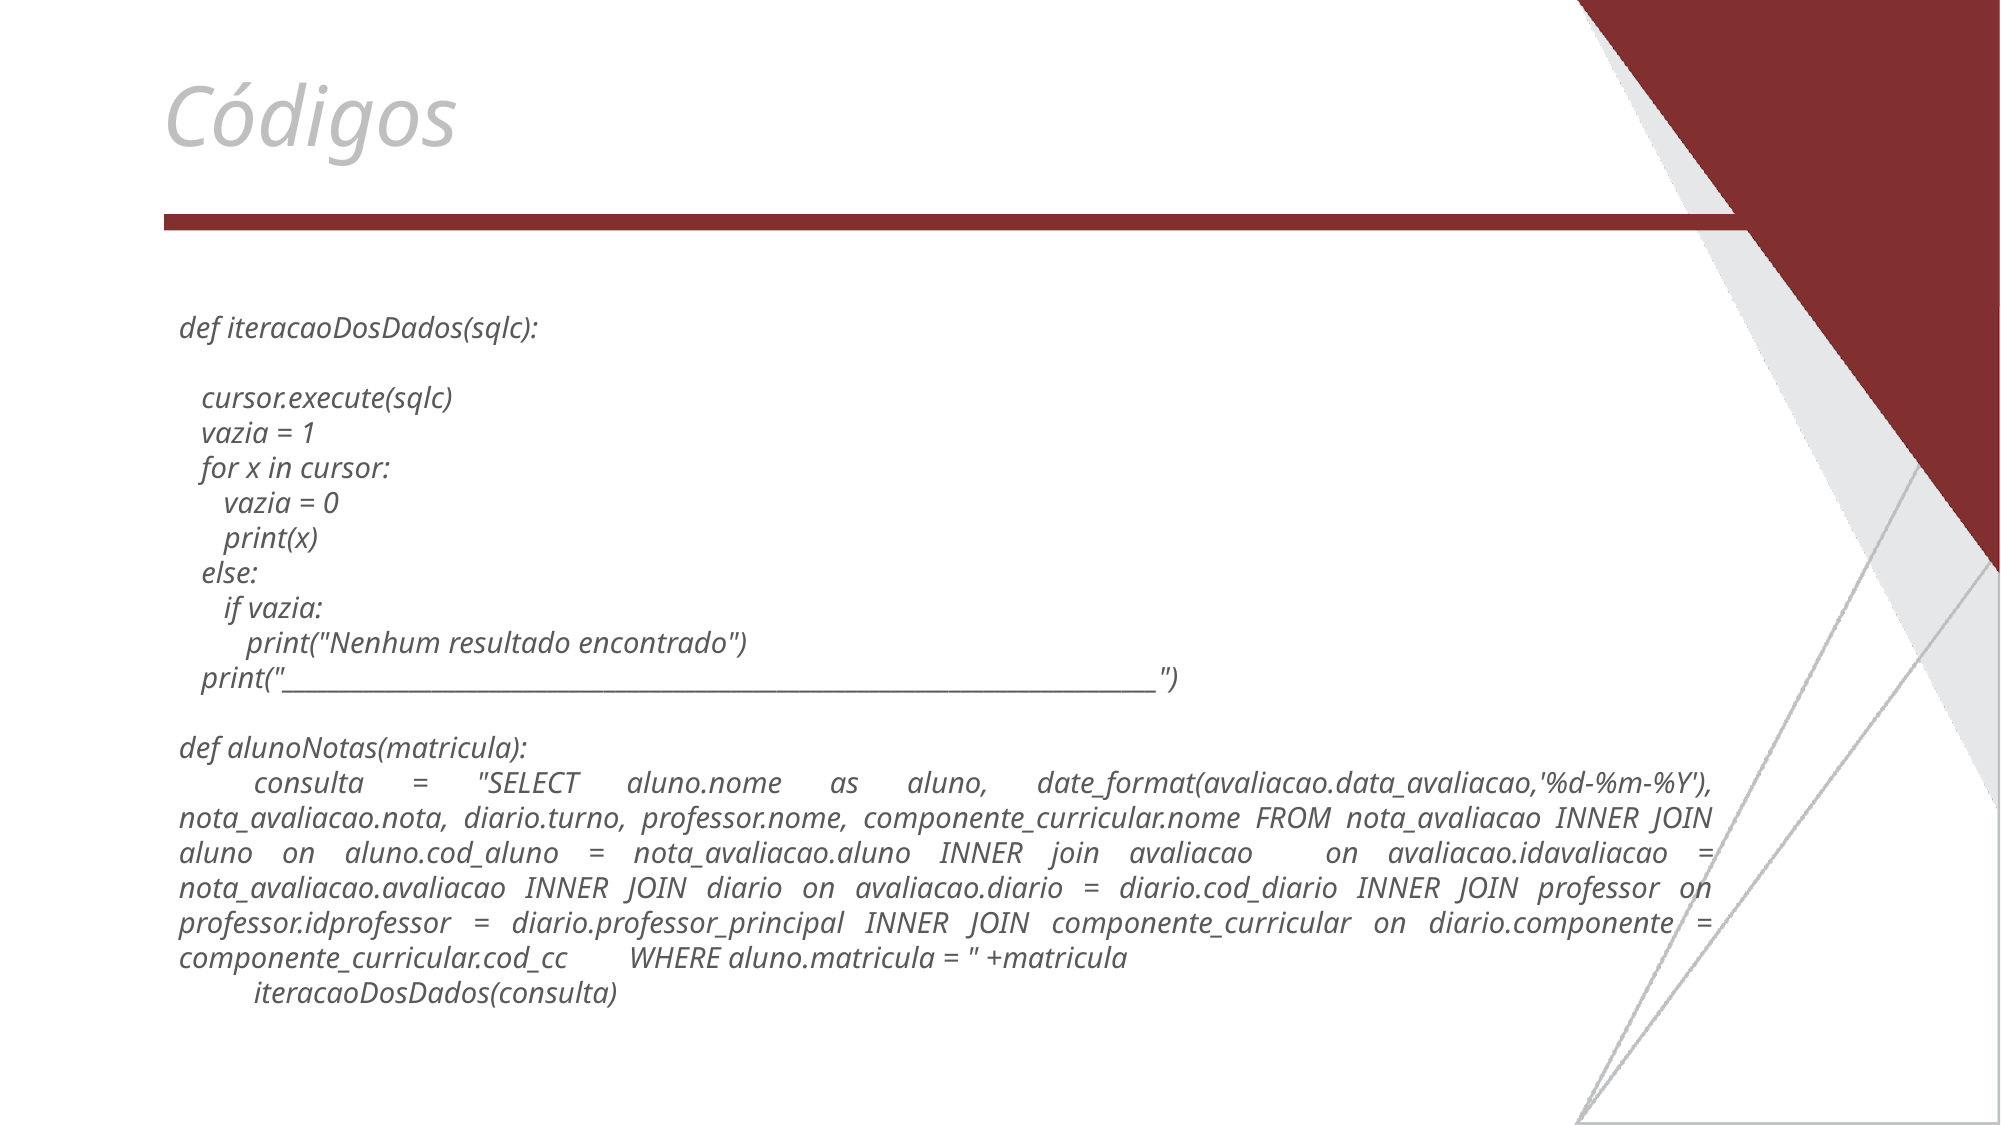

Códigos
def iteracaoDosDados(sqlc):
 cursor.execute(sqlc)
 vazia = 1
 for x in cursor:
 vazia = 0
 print(x)
 else:
 if vazia:
 print("Nenhum resultado encontrado")
 print("____________________________________________________________________________")
def alunoNotas(matricula):
	consulta = "SELECT aluno.nome as aluno, date_format(avaliacao.data_avaliacao,'%d-%m-%Y'), nota_avaliacao.nota, diario.turno, professor.nome, componente_curricular.nome FROM nota_avaliacao INNER JOIN aluno on aluno.cod_aluno = nota_avaliacao.aluno INNER join avaliacao 	on avaliacao.idavaliacao = nota_avaliacao.avaliacao INNER JOIN diario on avaliacao.diario = diario.cod_diario INNER JOIN professor on professor.idprofessor = diario.professor_principal INNER JOIN componente_curricular on diario.componente = componente_curricular.cod_cc 	WHERE aluno.matricula = " +matricula
	iteracaoDosDados(consulta)